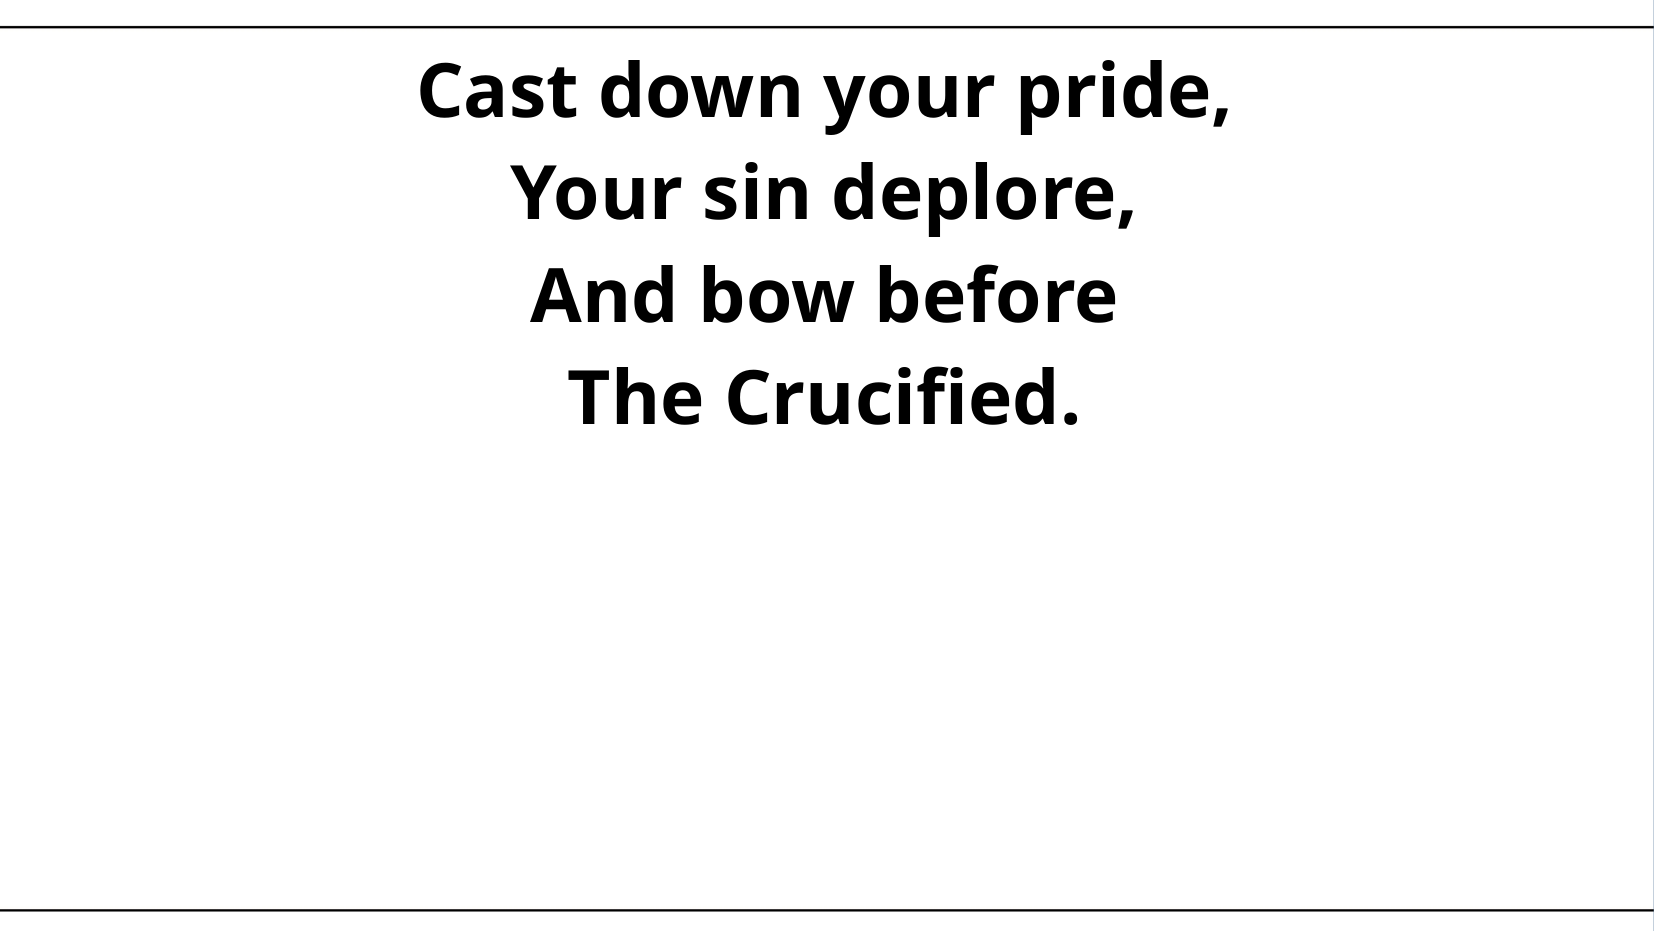

Cast down your pride,
Your sin deplore,
And bow before
The Crucified.